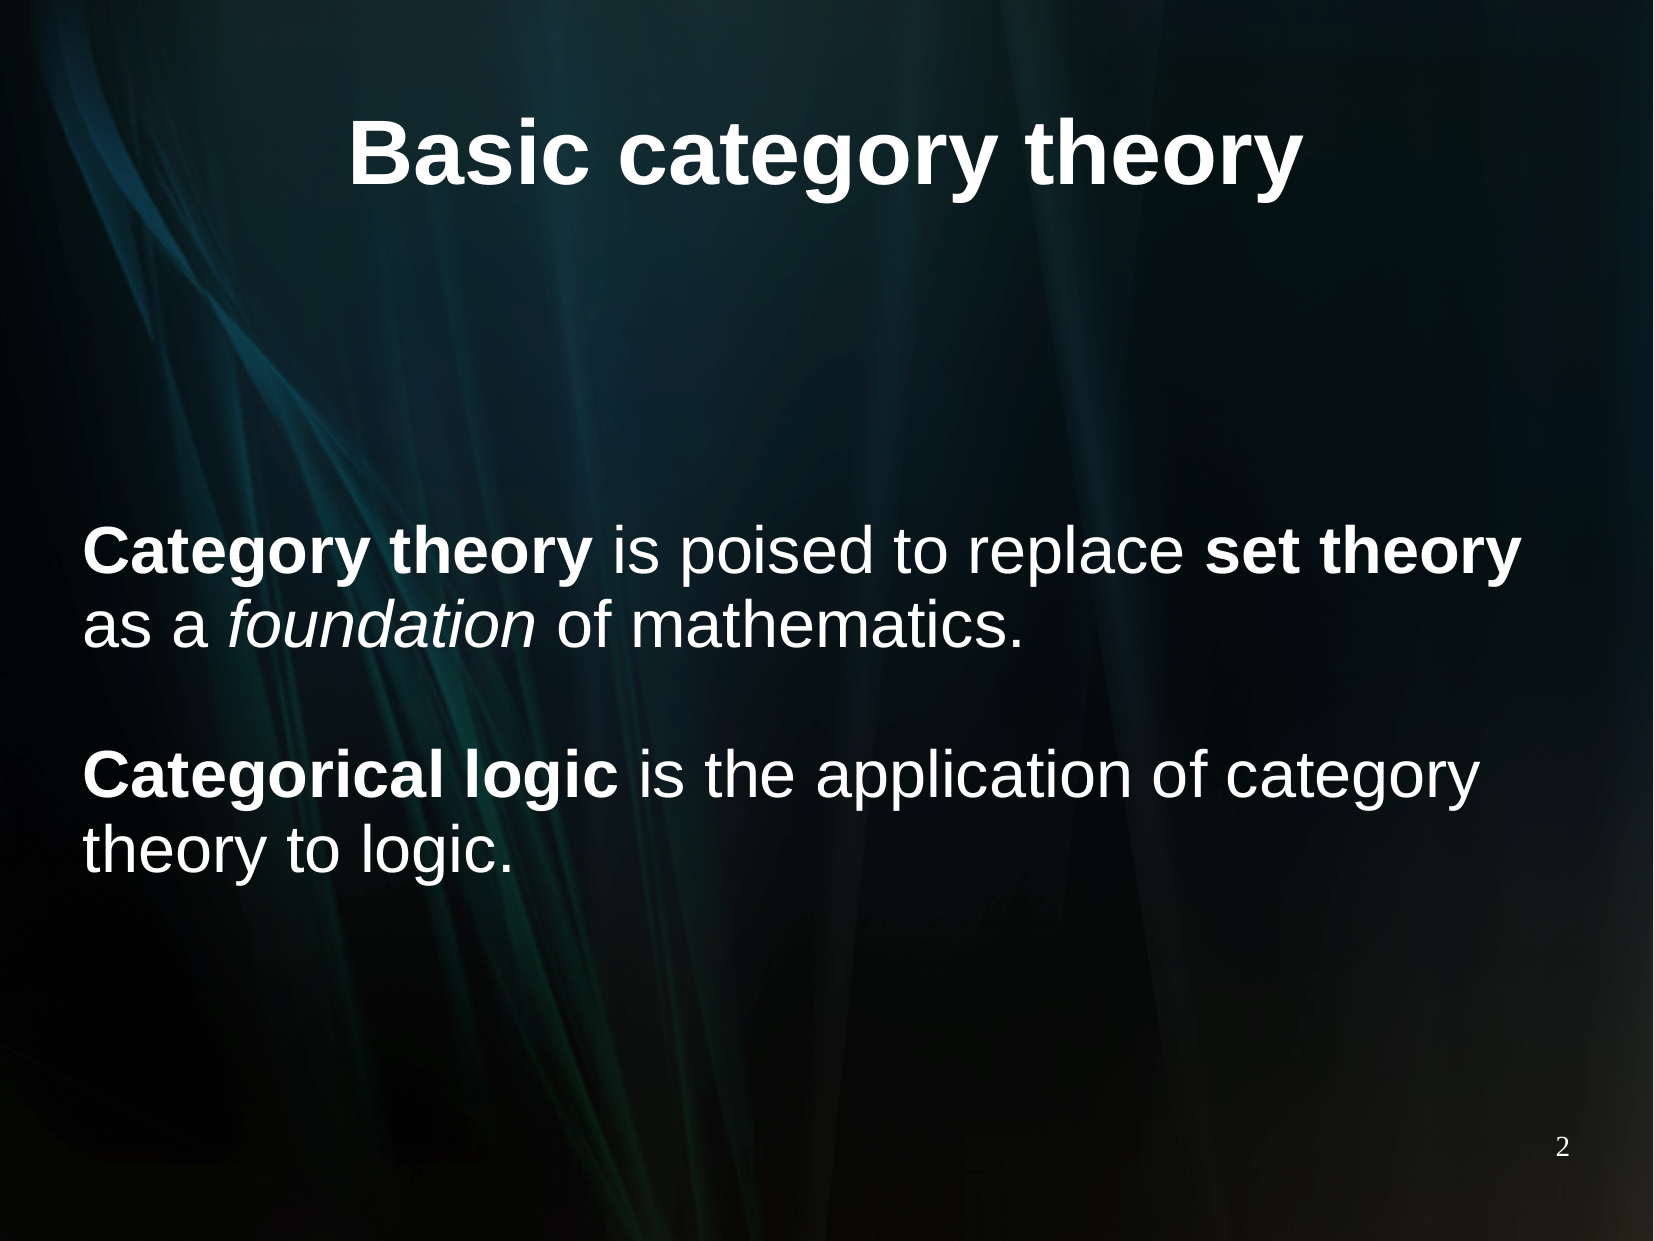

# Basic category theory
Category theory is poised to replace set theory as a foundation of mathematics.
Categorical logic is the application of category theory to logic.
2